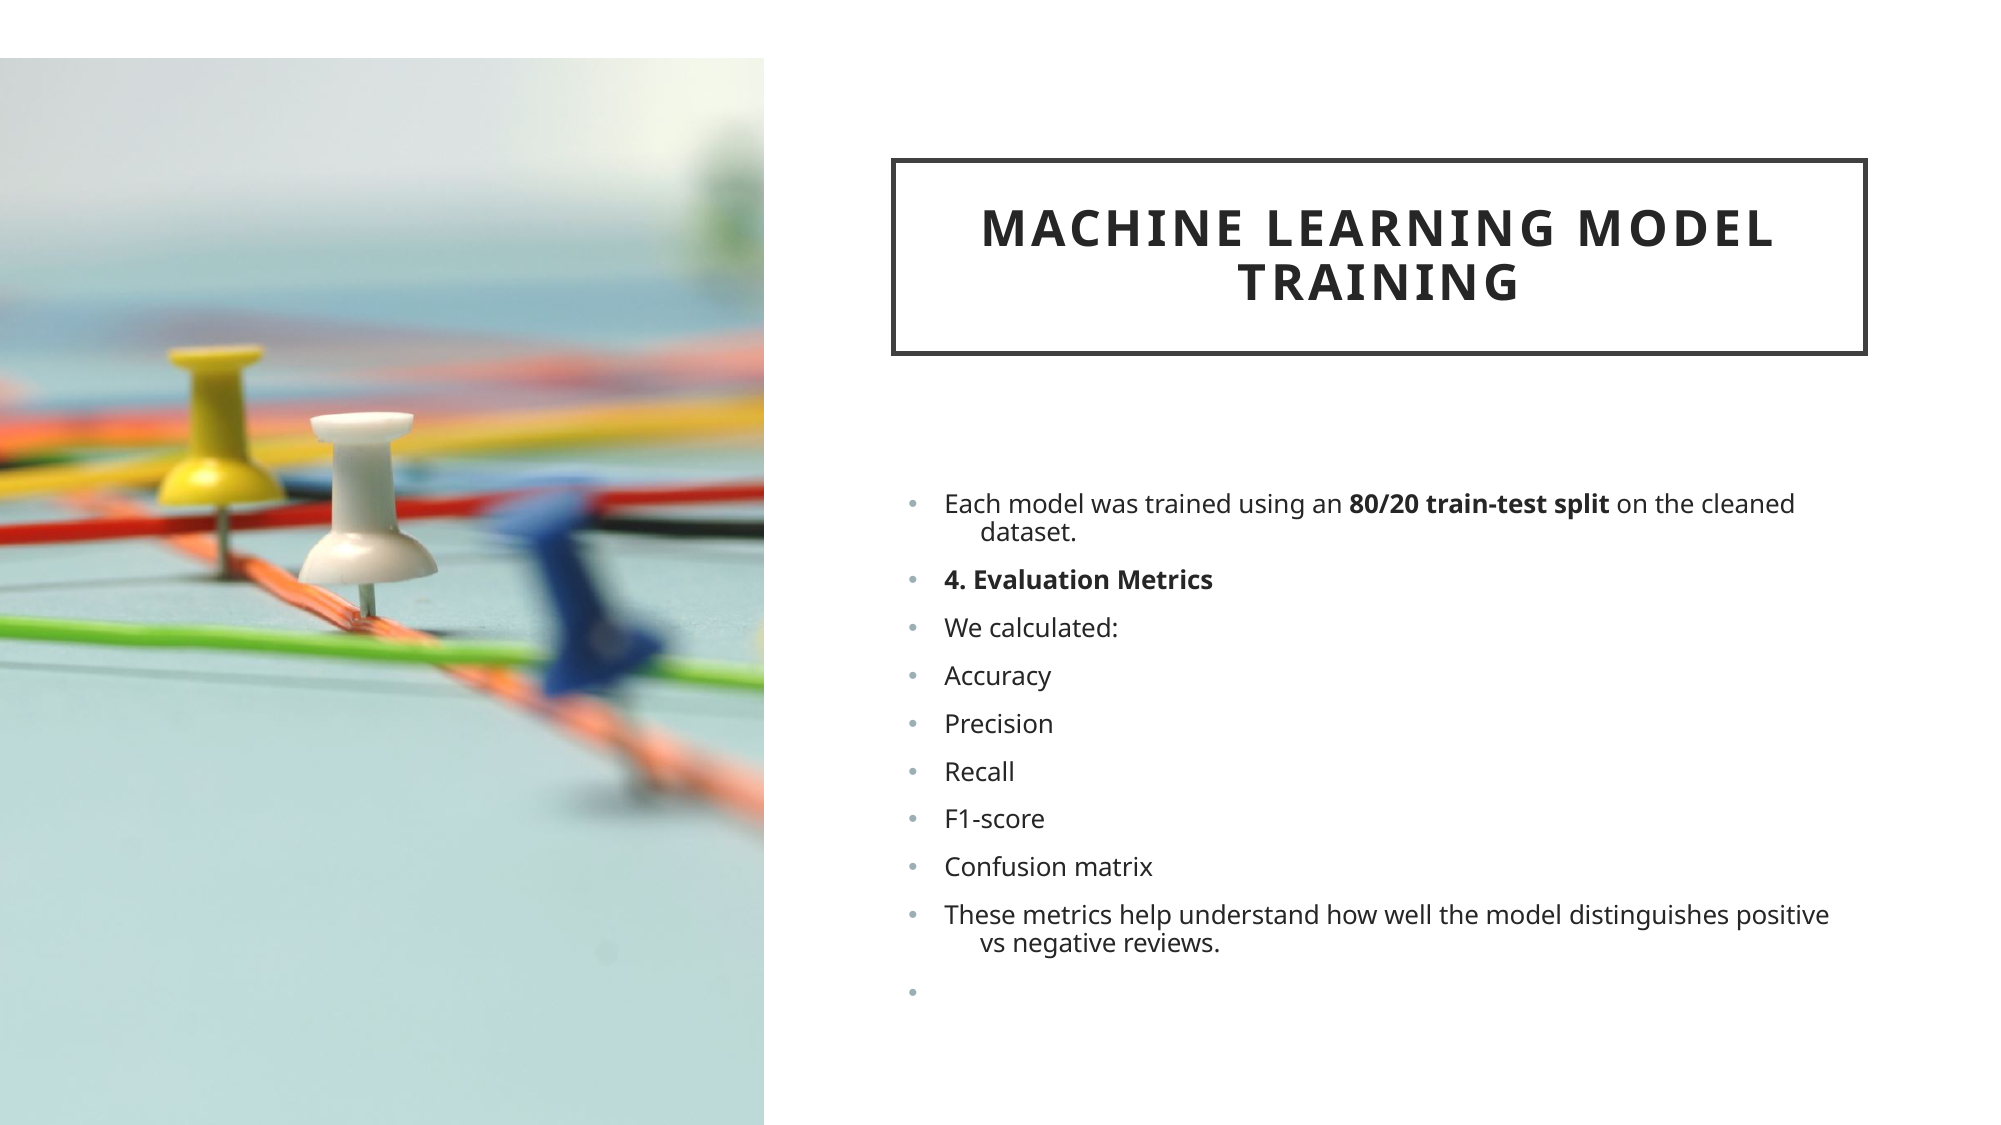

# Machine learning Model Training
Each model was trained using an 80/20 train-test split on the cleaned dataset.
4. Evaluation Metrics
We calculated:
Accuracy
Precision
Recall
F1-score
Confusion matrix
These metrics help understand how well the model distinguishes positive vs negative reviews.